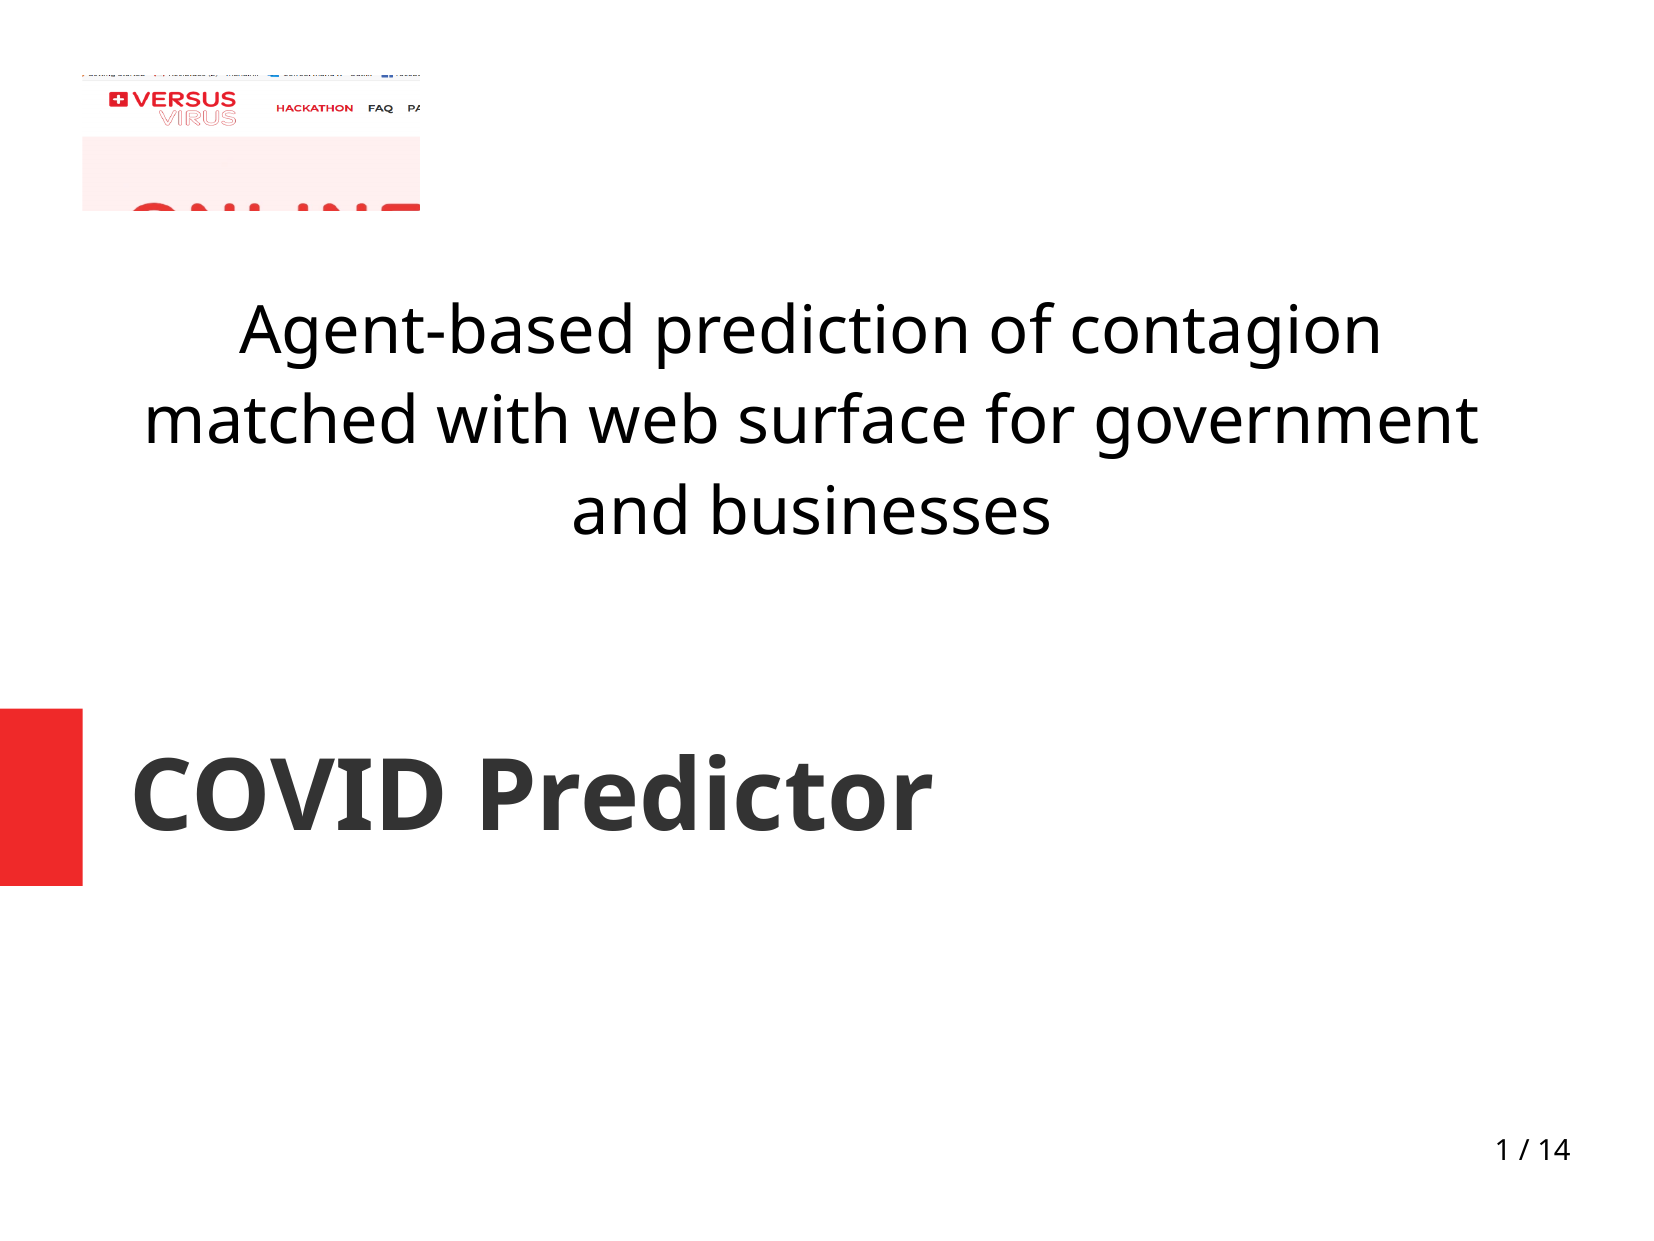

Agent-based prediction of contagion matched with web surface for government and businesses
# COVID Predictor
1